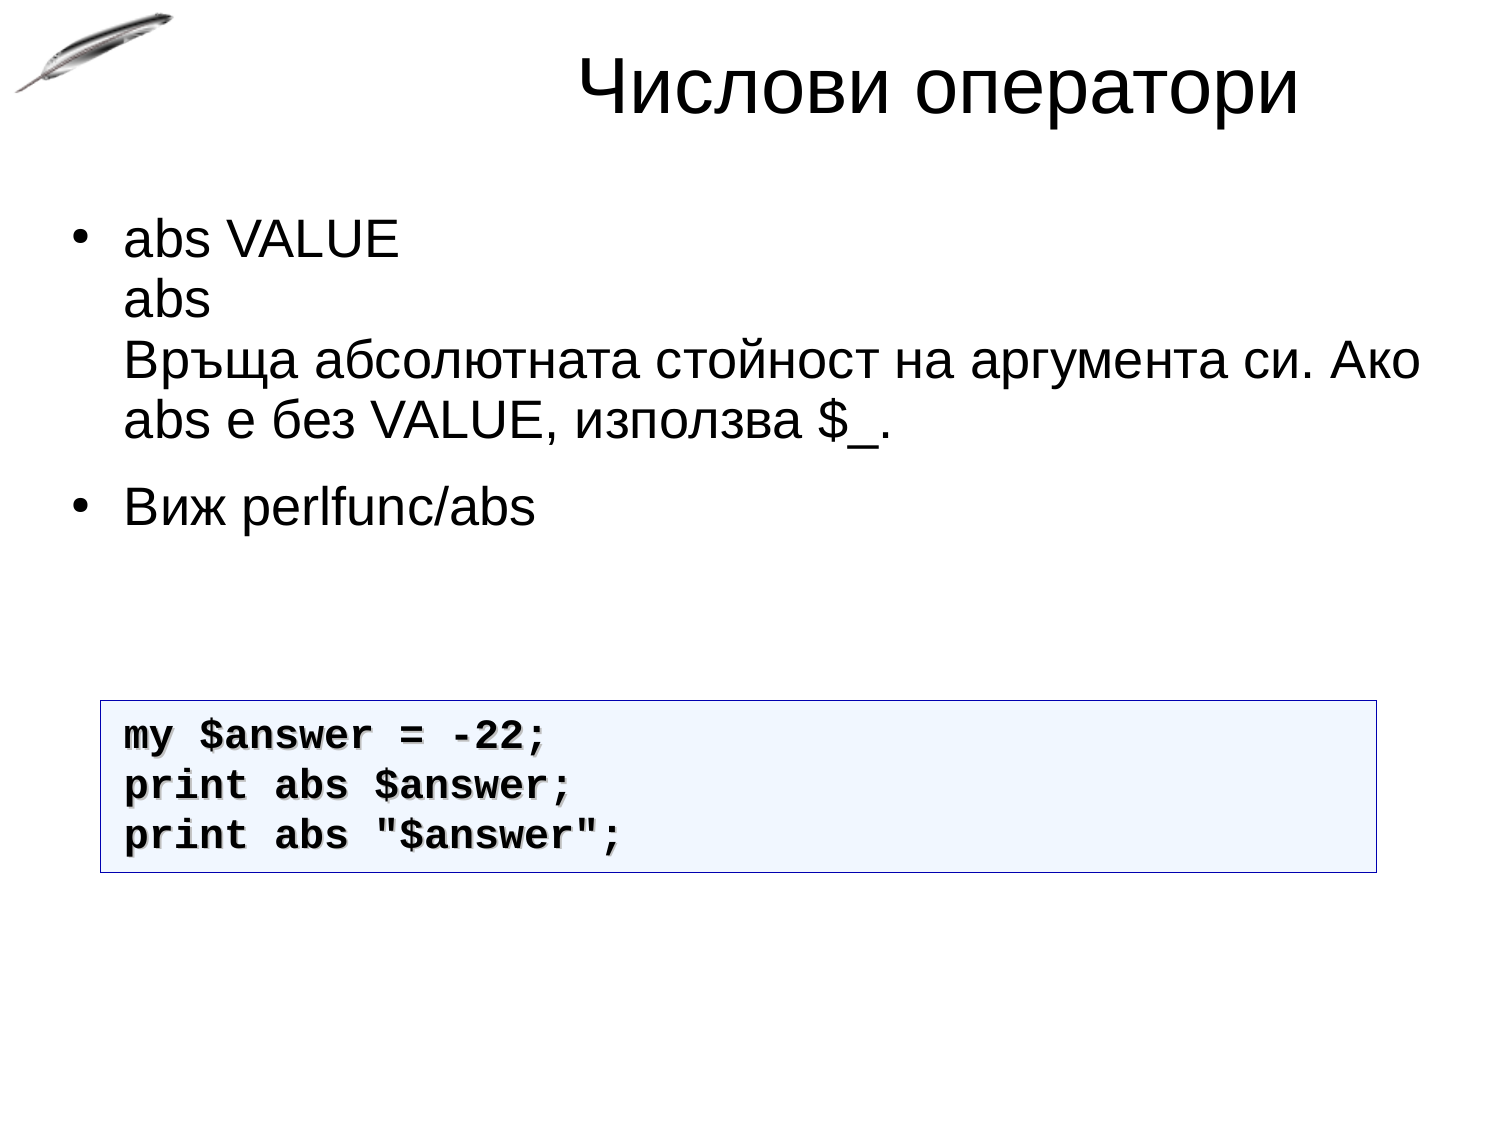

# Числови оператори
abs VALUE
abs
Връща абсолютната стойност на аргумента си. Ако abs е без VALUE, използва $_.
Виж perlfunc/abs
my $answer = -22;
print abs $answer;
print abs "$answer";